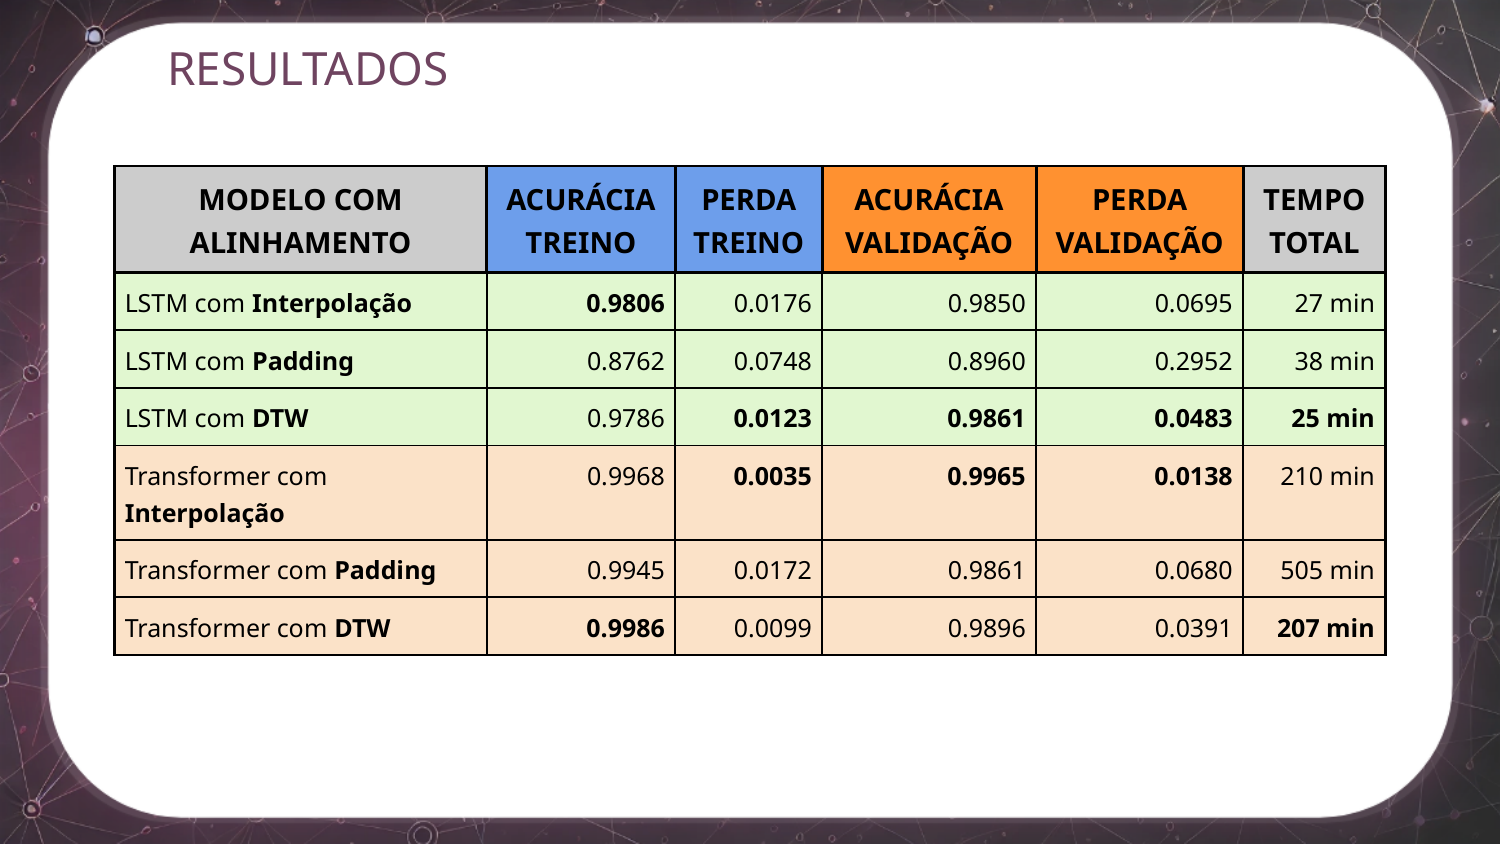

RESULTADOS
| MODELO COM ALINHAMENTO | ACURÁCIA TREINO | PERDA TREINO | ACURÁCIA VALIDAÇÃO | PERDA VALIDAÇÃO | TEMPO TOTAL |
| --- | --- | --- | --- | --- | --- |
| LSTM com Interpolação | 0.9806 | 0.0176 | 0.9850 | 0.0695 | 27 min |
| LSTM com Padding | 0.8762 | 0.0748 | 0.8960 | 0.2952 | 38 min |
| LSTM com DTW | 0.9786 | 0.0123 | 0.9861 | 0.0483 | 25 min |
| Transformer com Interpolação | 0.9968 | 0.0035 | 0.9965 | 0.0138 | 210 min |
| Transformer com Padding | 0.9945 | 0.0172 | 0.9861 | 0.0680 | 505 min |
| Transformer com DTW | 0.9986 | 0.0099 | 0.9896 | 0.0391 | 207 min |